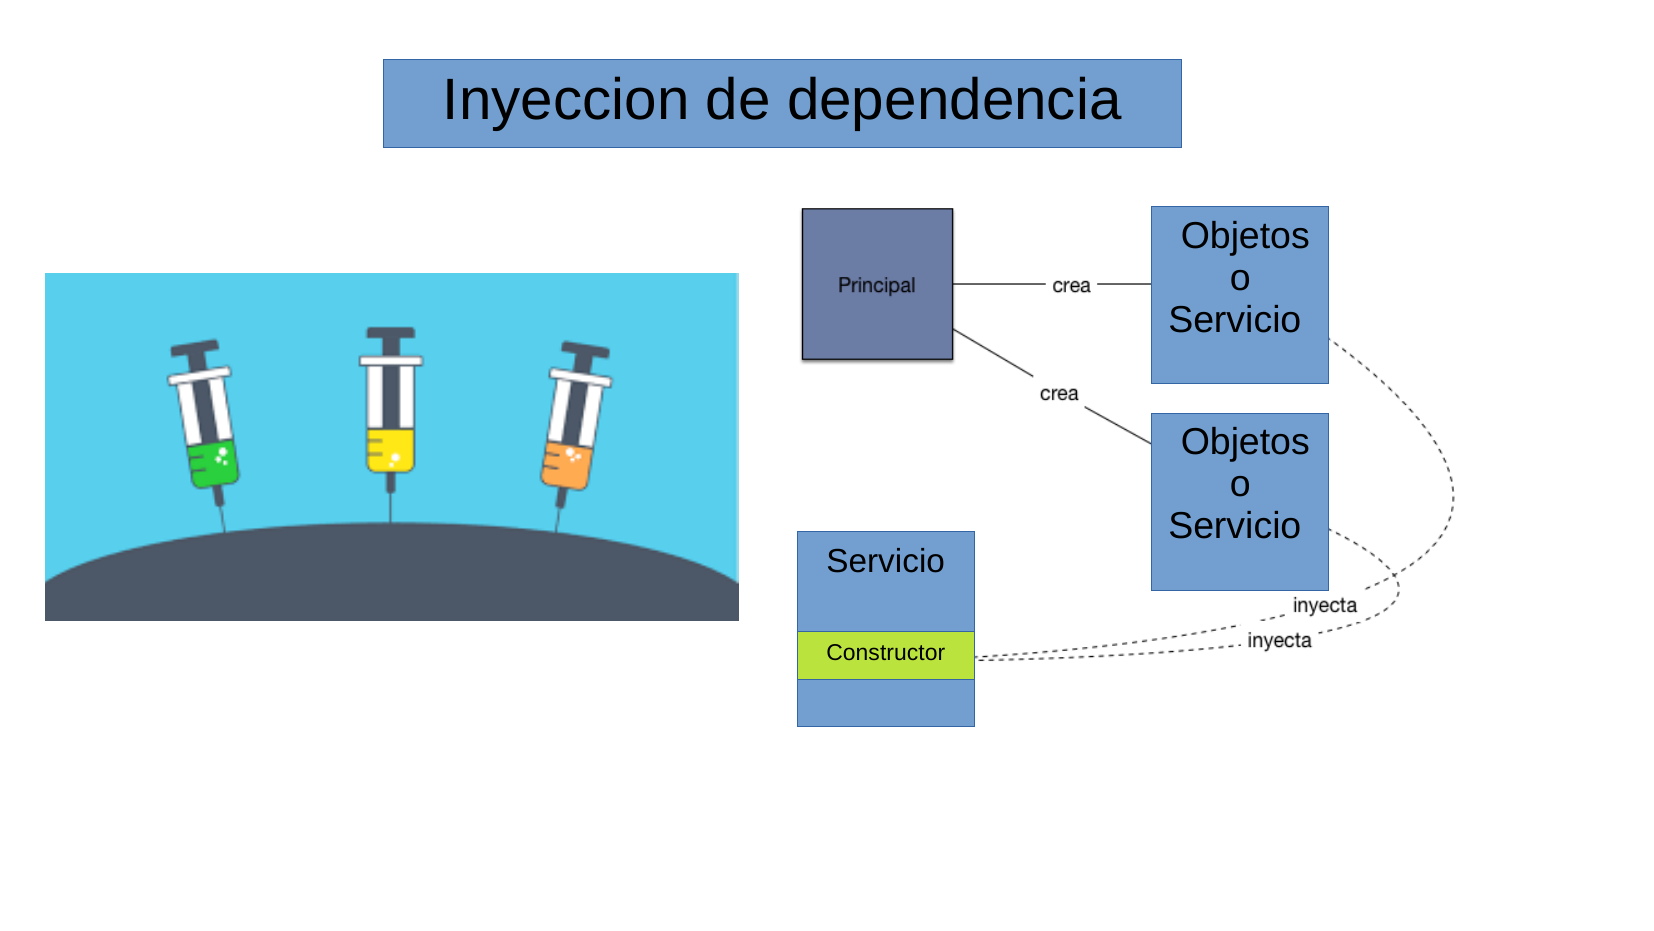

Inyeccion de dependencia
 Objetos o Servicio
 Objetos o Servicio
 Servicio
 Constructor